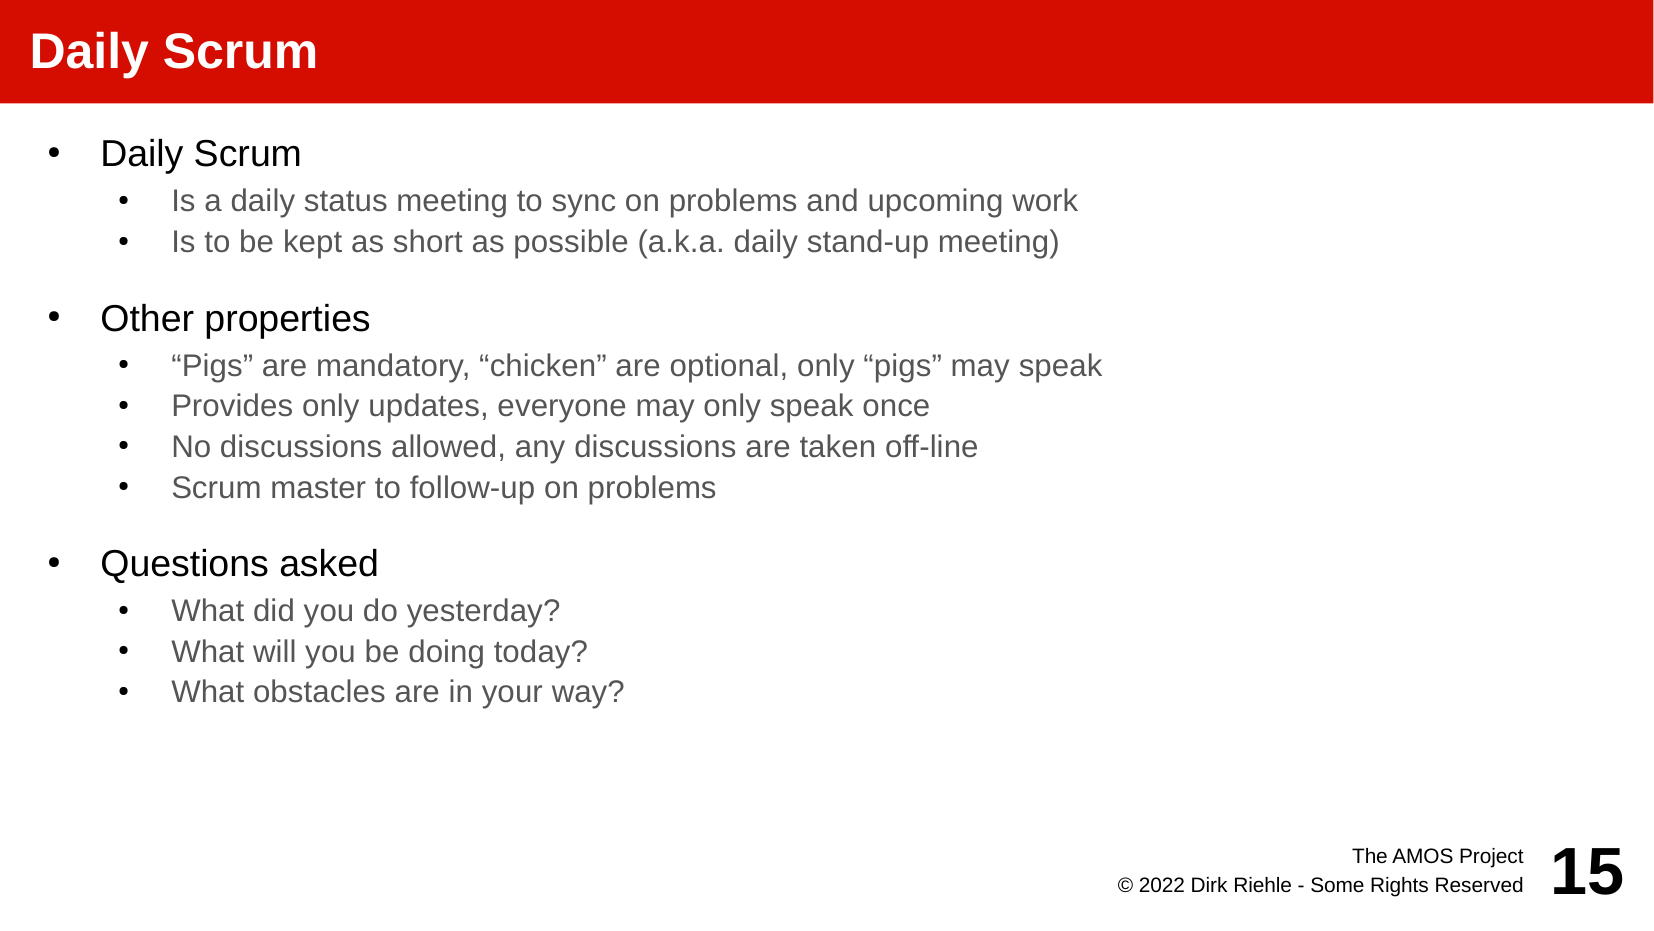

# Daily Scrum
Daily Scrum
Is a daily status meeting to sync on problems and upcoming work
Is to be kept as short as possible (a.k.a. daily stand-up meeting)
Other properties
“Pigs” are mandatory, “chicken” are optional, only “pigs” may speak
Provides only updates, everyone may only speak once
No discussions allowed, any discussions are taken off-line
Scrum master to follow-up on problems
Questions asked
What did you do yesterday?
What will you be doing today?
What obstacles are in your way?
The AMOS Project
15
© 2022 Dirk Riehle - Some Rights Reserved